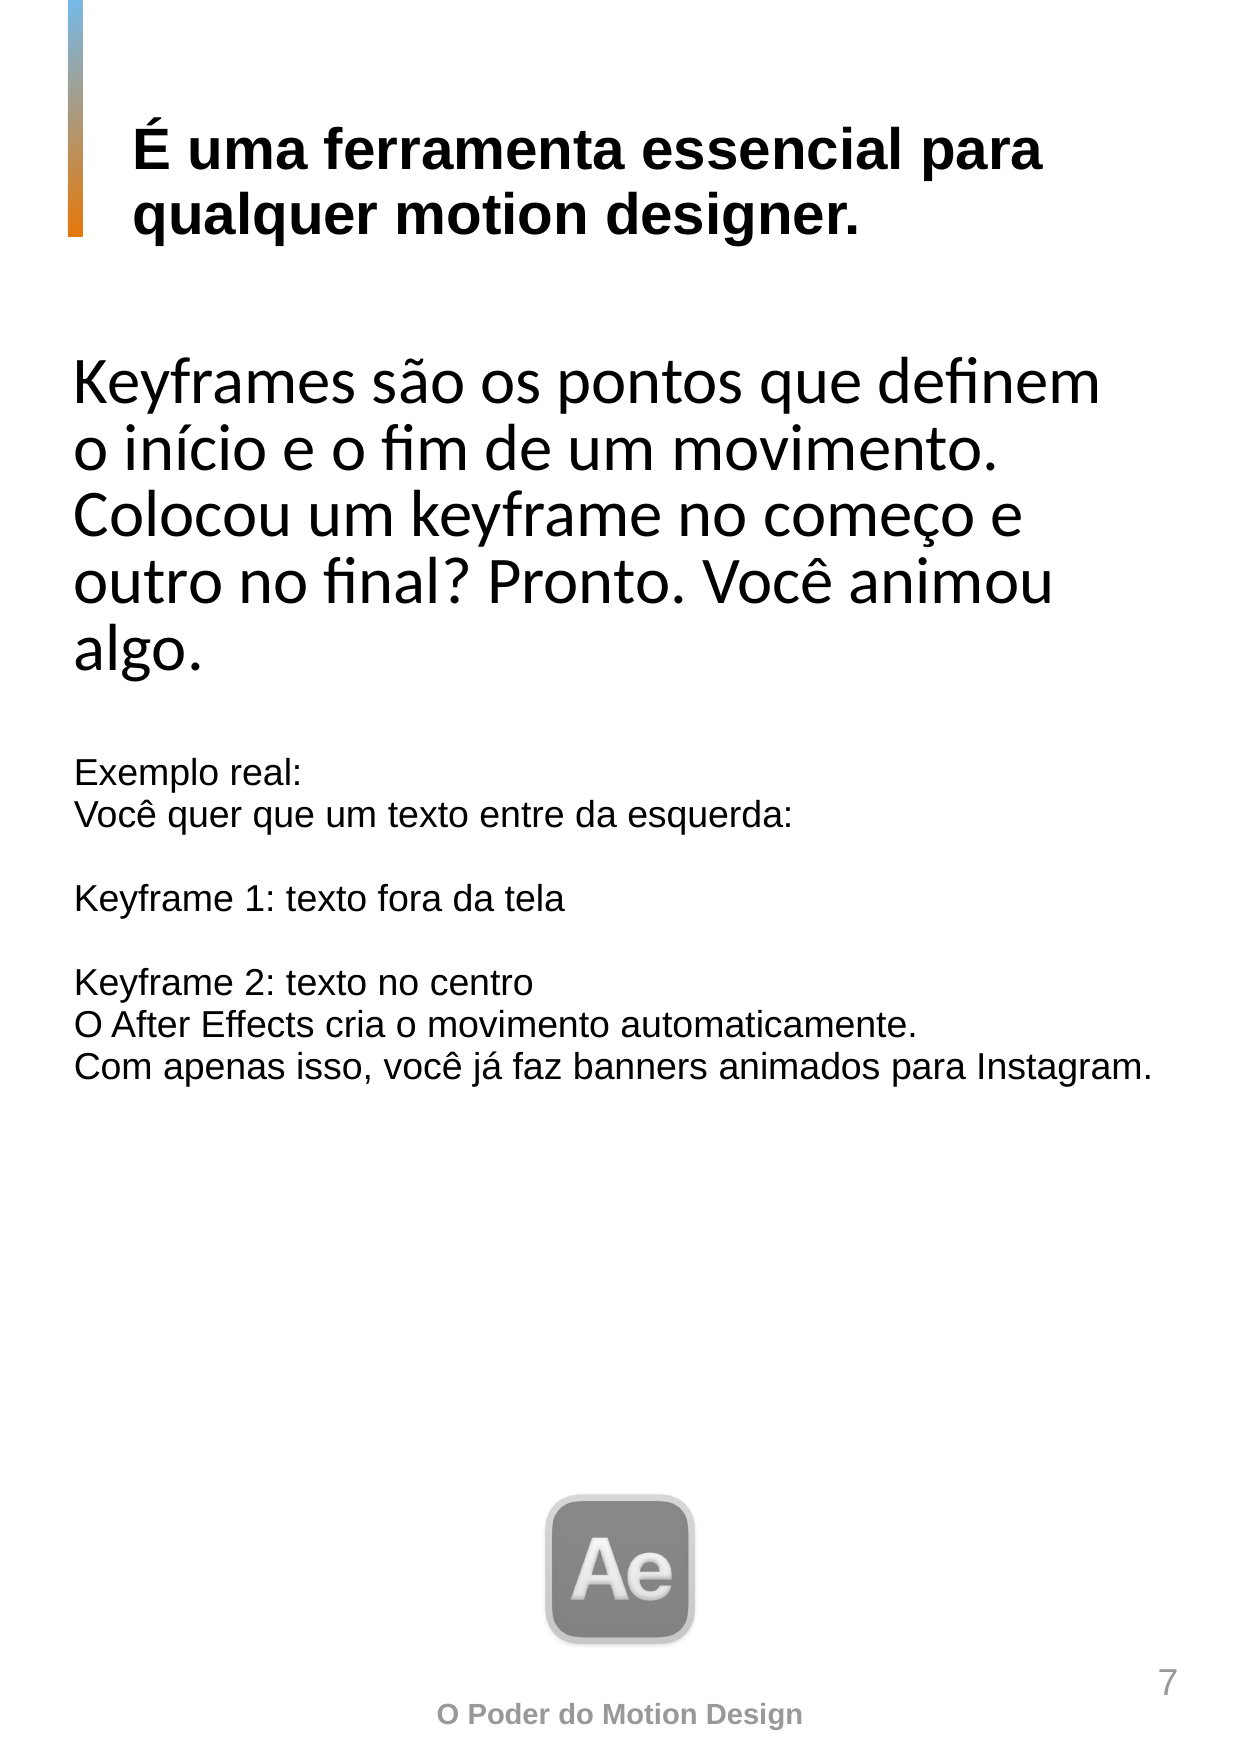

É uma ferramenta essencial para
qualquer motion designer.
Keyframes são os pontos que definem o início e o fim de um movimento.
Colocou um keyframe no começo e outro no final? Pronto. Você animou algo.
Exemplo real:
Você quer que um texto entre da esquerda:
Keyframe 1: texto fora da tela
Keyframe 2: texto no centro
O After Effects cria o movimento automaticamente.
Com apenas isso, você já faz banners animados para Instagram.
7
O Poder do Motion Design